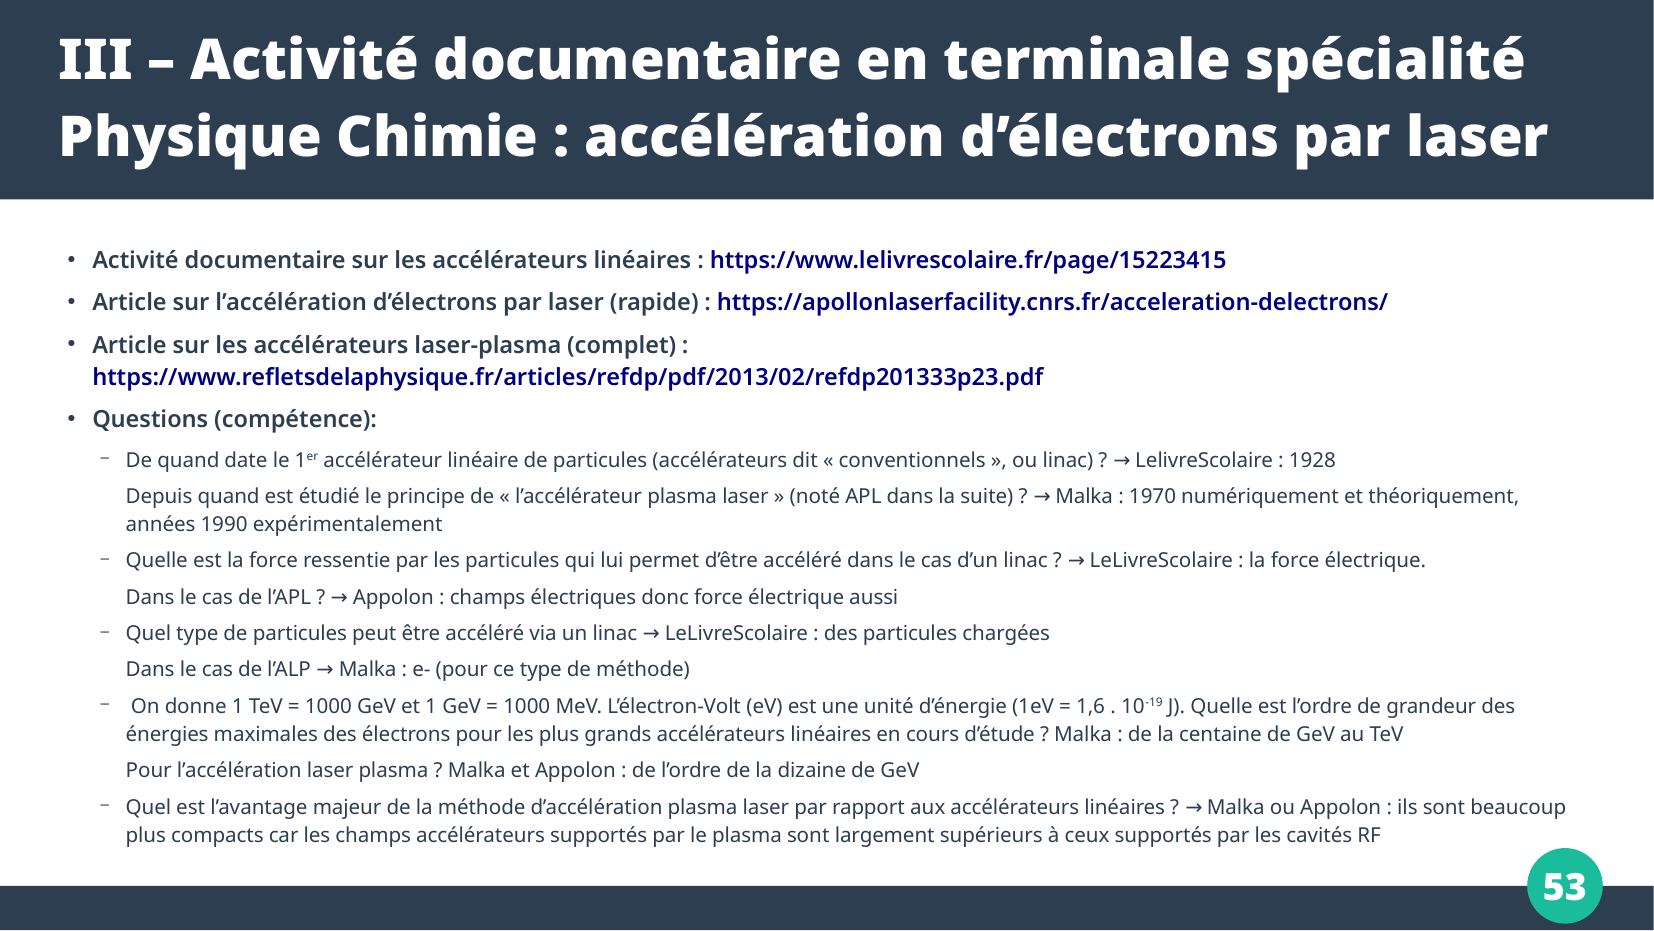

# III – Activité documentaire en terminale spécialité Physique Chimie : accélération d’électrons par laser
Activité documentaire sur les accélérateurs linéaires : https://www.lelivrescolaire.fr/page/15223415
Article sur l’accélération d’électrons par laser (rapide) : https://apollonlaserfacility.cnrs.fr/acceleration-delectrons/
Article sur les accélérateurs laser-plasma (complet) : https://www.refletsdelaphysique.fr/articles/refdp/pdf/2013/02/refdp201333p23.pdf
Questions (compétence):
De quand date le 1er accélérateur linéaire de particules (accélérateurs dit « conventionnels », ou linac) ? → LelivreScolaire : 1928
Depuis quand est étudié le principe de « l’accélérateur plasma laser » (noté APL dans la suite) ? → Malka : 1970 numériquement et théoriquement, années 1990 expérimentalement
Quelle est la force ressentie par les particules qui lui permet d’être accéléré dans le cas d’un linac ? → LeLivreScolaire : la force électrique.
Dans le cas de l’APL ? → Appolon : champs électriques donc force électrique aussi
Quel type de particules peut être accéléré via un linac → LeLivreScolaire : des particules chargées
Dans le cas de l’ALP → Malka : e- (pour ce type de méthode)
 On donne 1 TeV = 1000 GeV et 1 GeV = 1000 MeV. L’électron-Volt (eV) est une unité d’énergie (1eV = 1,6 . 10-19 J). Quelle est l’ordre de grandeur des énergies maximales des électrons pour les plus grands accélérateurs linéaires en cours d’étude ? Malka : de la centaine de GeV au TeV
Pour l’accélération laser plasma ? Malka et Appolon : de l’ordre de la dizaine de GeV
Quel est l’avantage majeur de la méthode d’accélération plasma laser par rapport aux accélérateurs linéaires ? → Malka ou Appolon : ils sont beaucoup plus compacts car les champs accélérateurs supportés par le plasma sont largement supérieurs à ceux supportés par les cavités RF